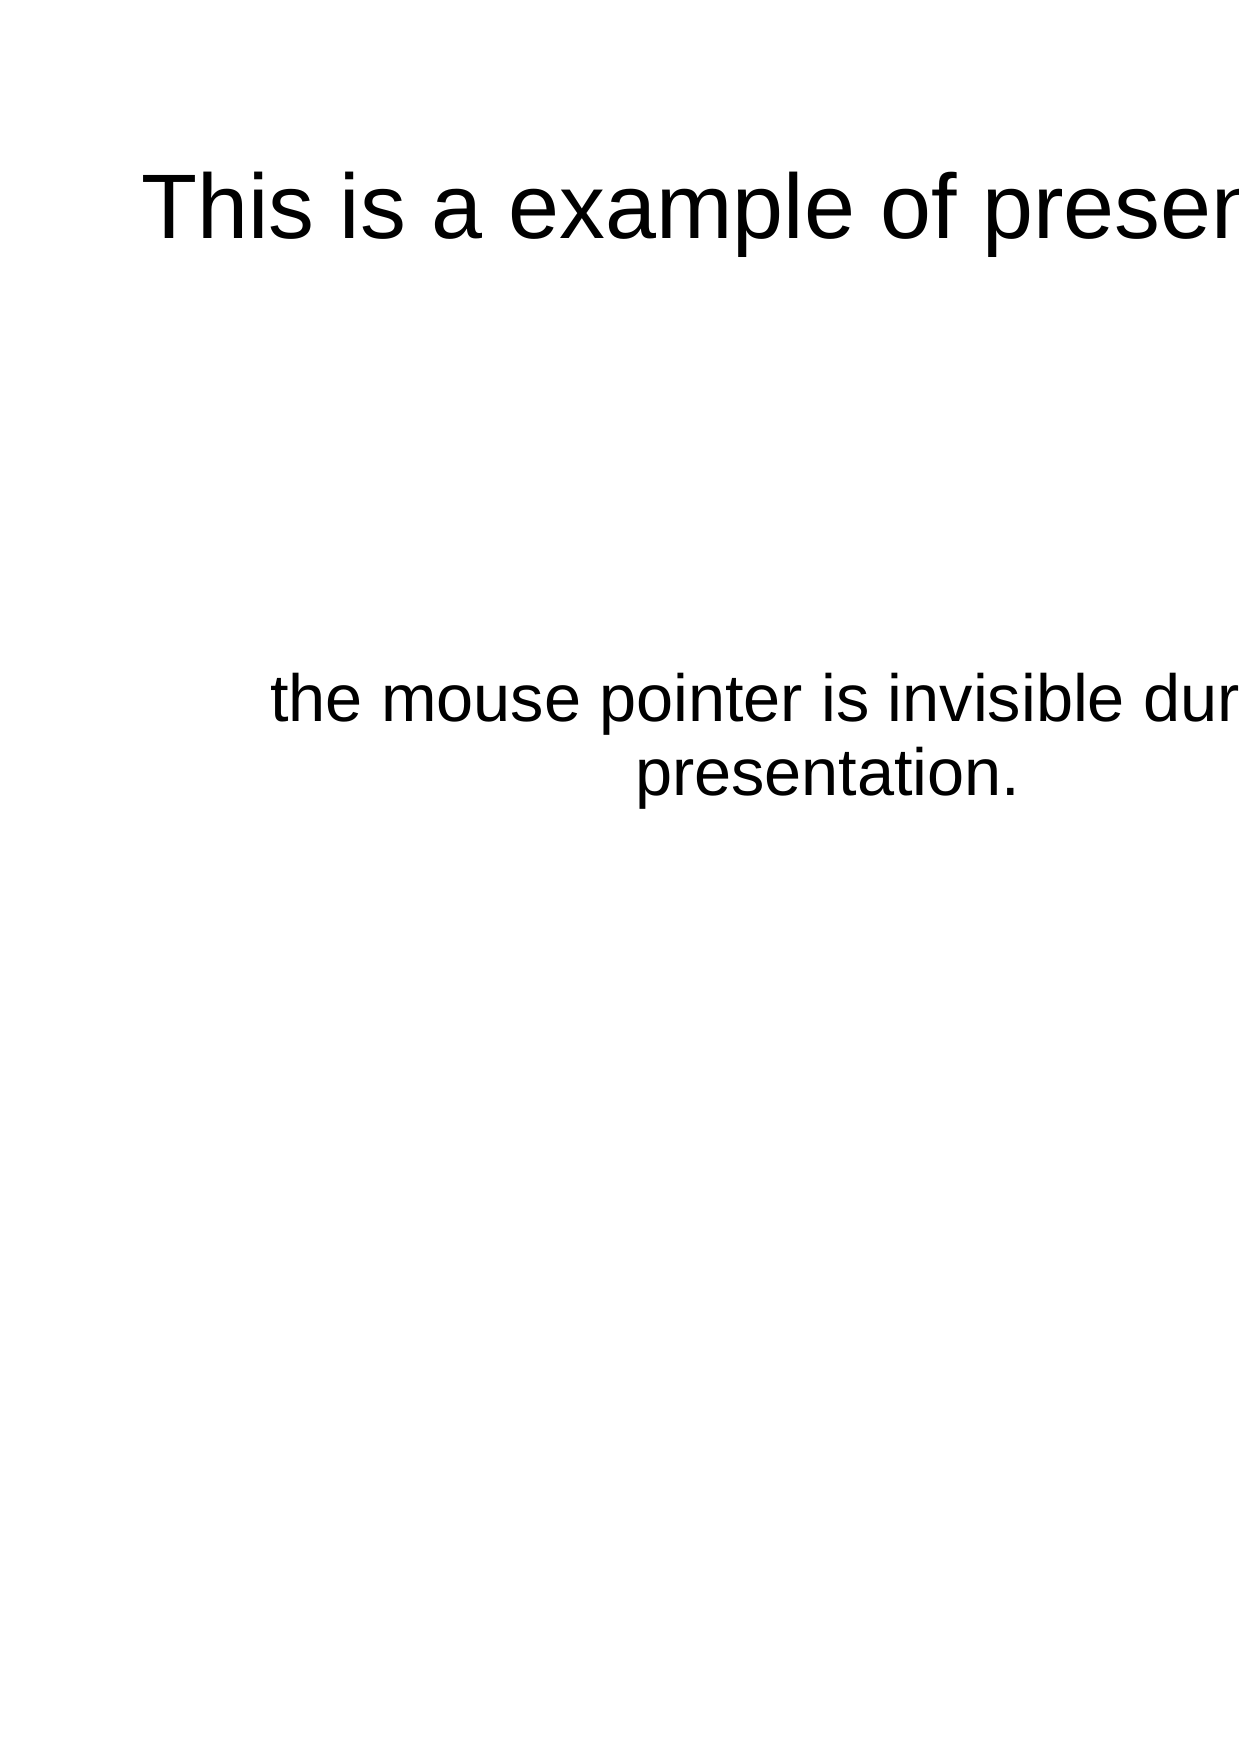

# This is a example of presentation.
the mouse pointer is invisible during a presentation.